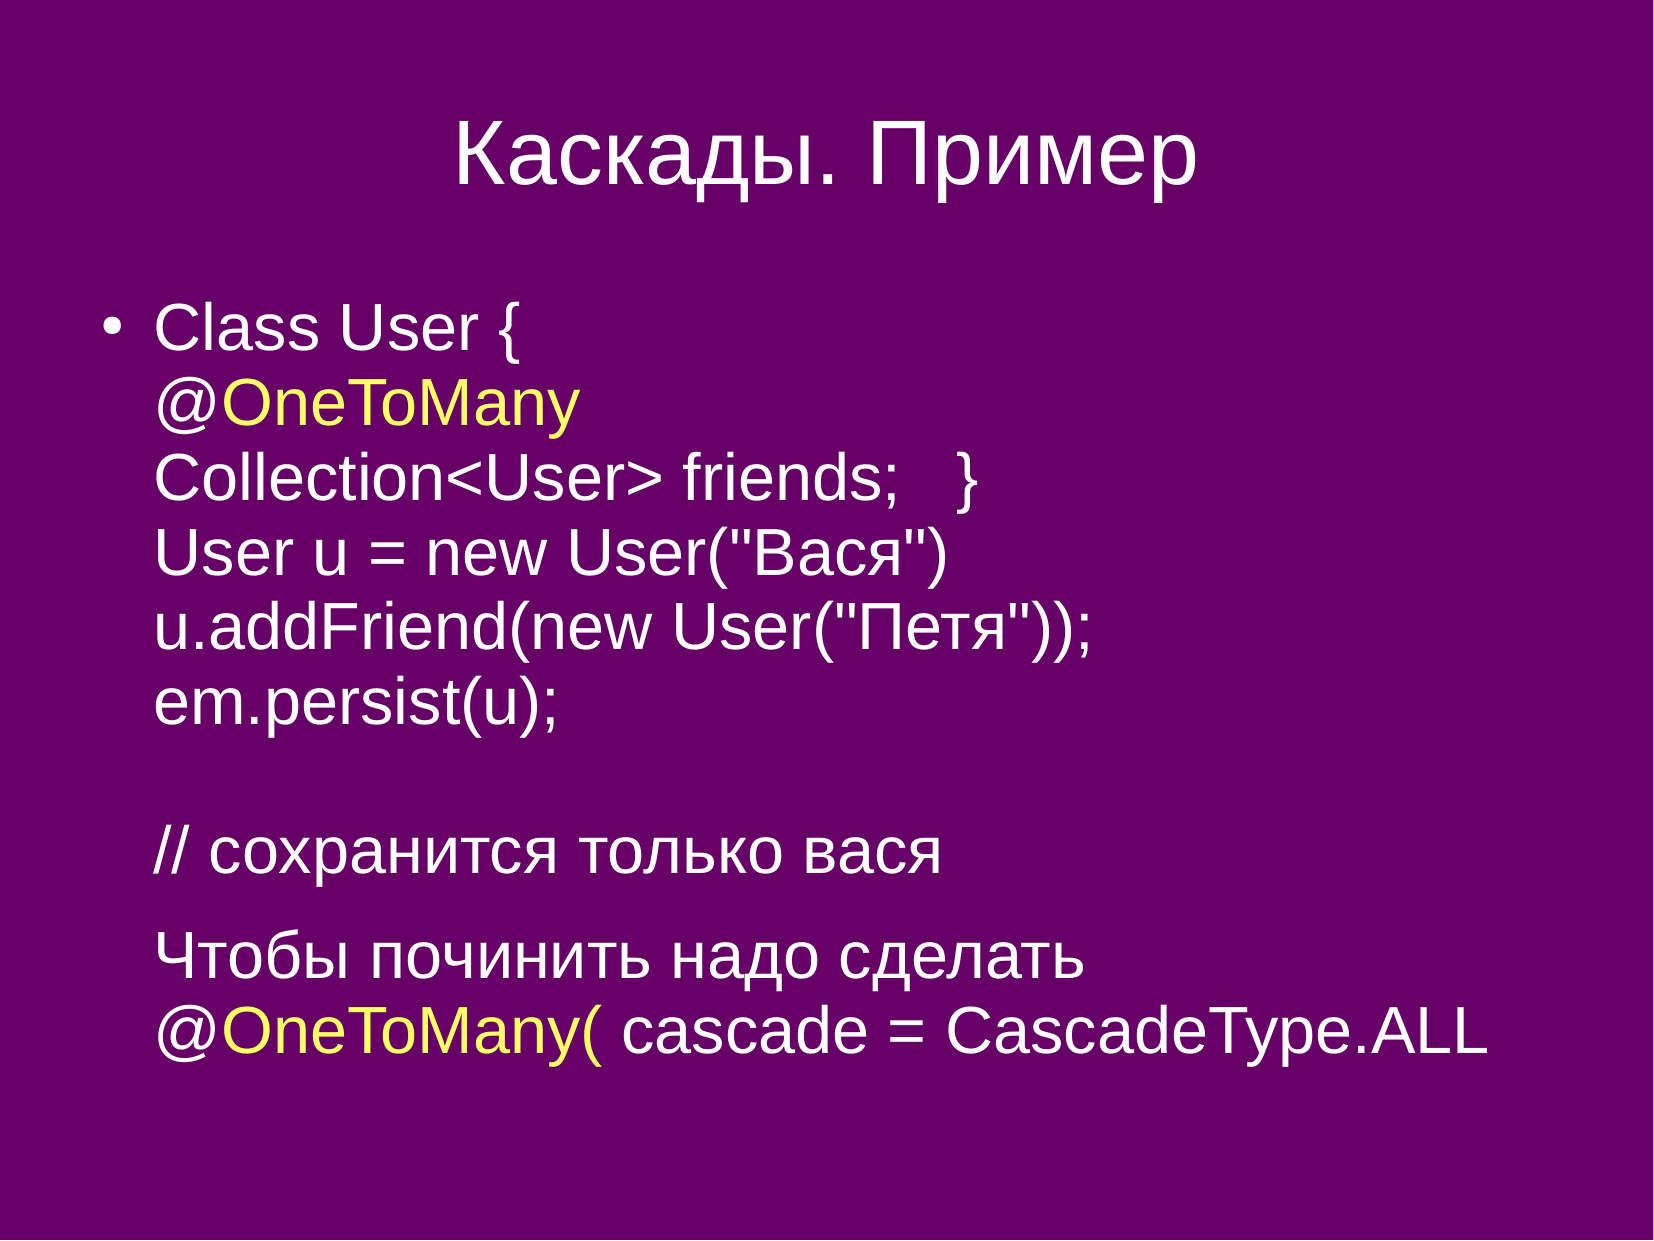

# Каскады. Пример
Class User {
@OneToMany
Collection<User> friends; }
User u = new User("Вася")
u.addFriend(new User("Петя"));
em.persist(u);
// сохранится только вася
Чтобы починить надо сделать
@OneToMany( cascade = CascadeType.ALL